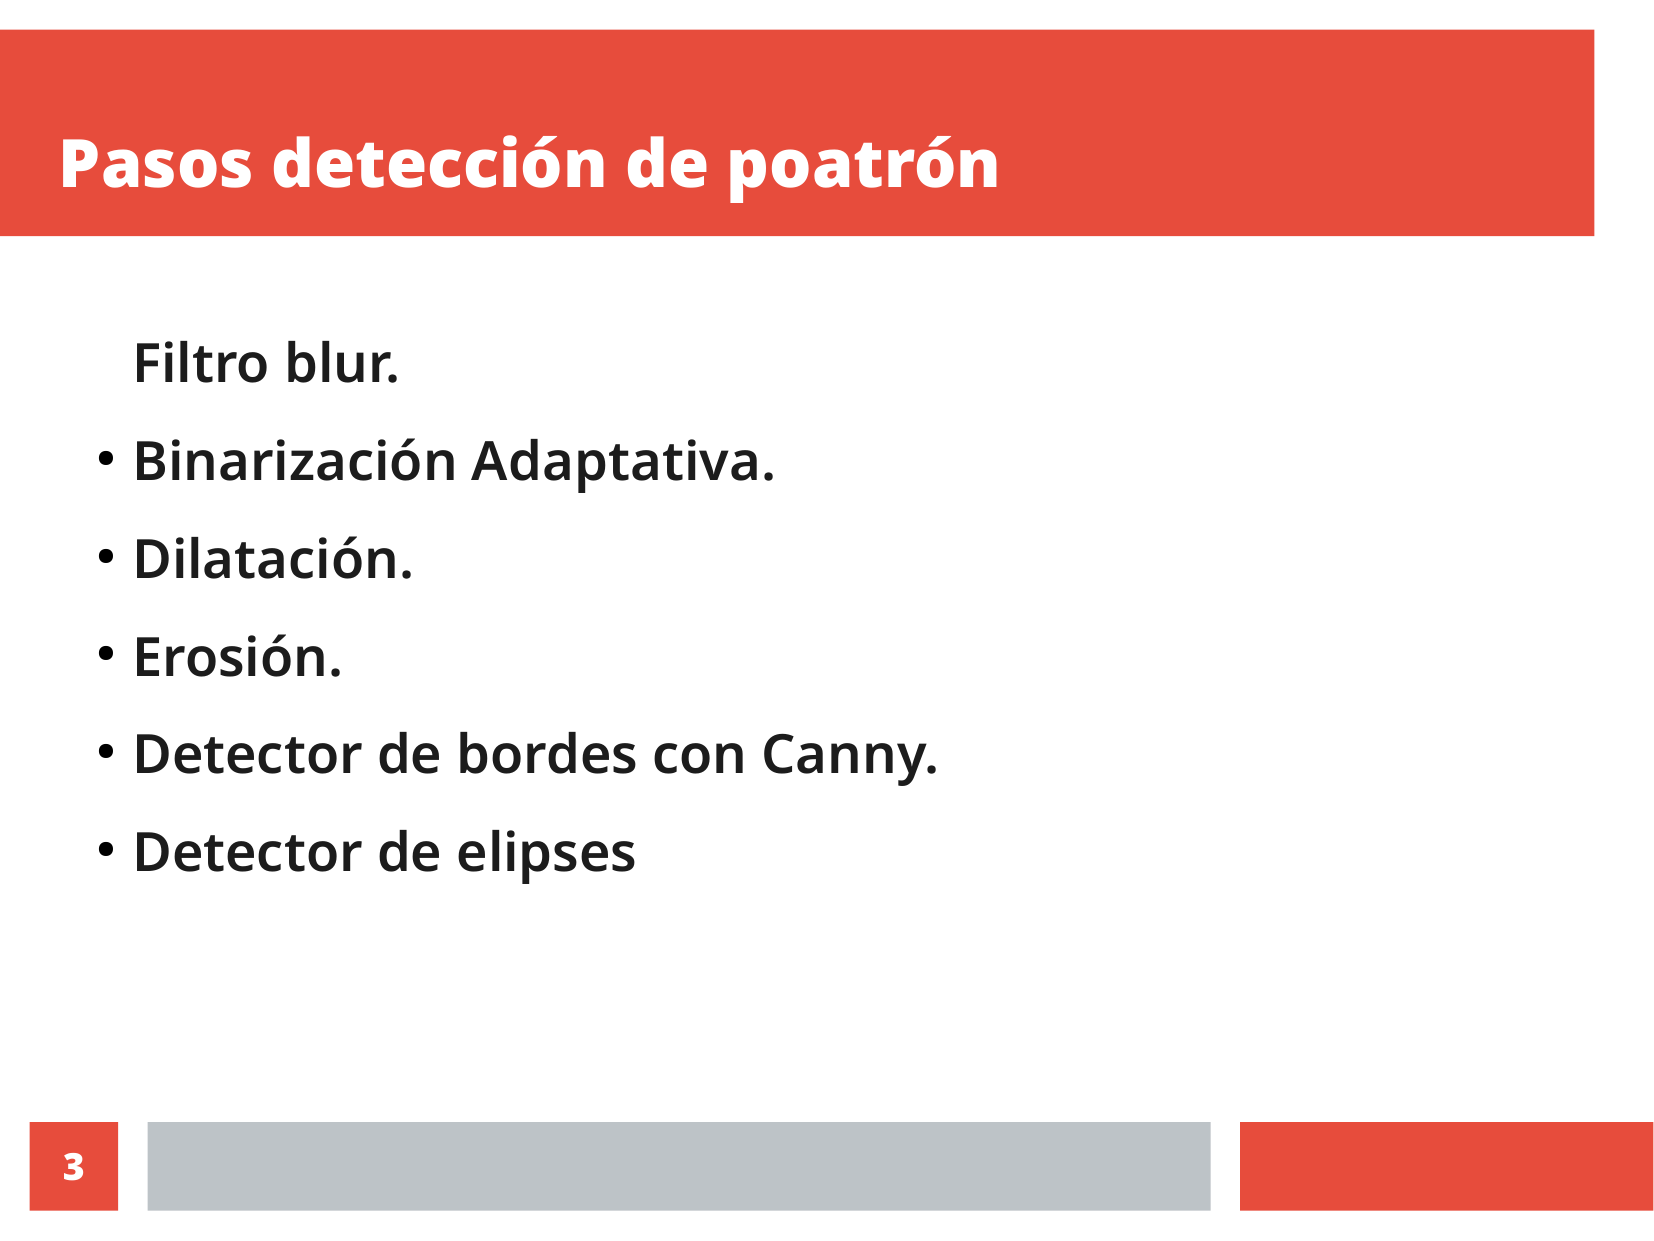

# Pasos detección de poatrón
Filtro blur.
Binarización Adaptativa.
Dilatación.
Erosión.
Detector de bordes con Canny.
Detector de elipses
3